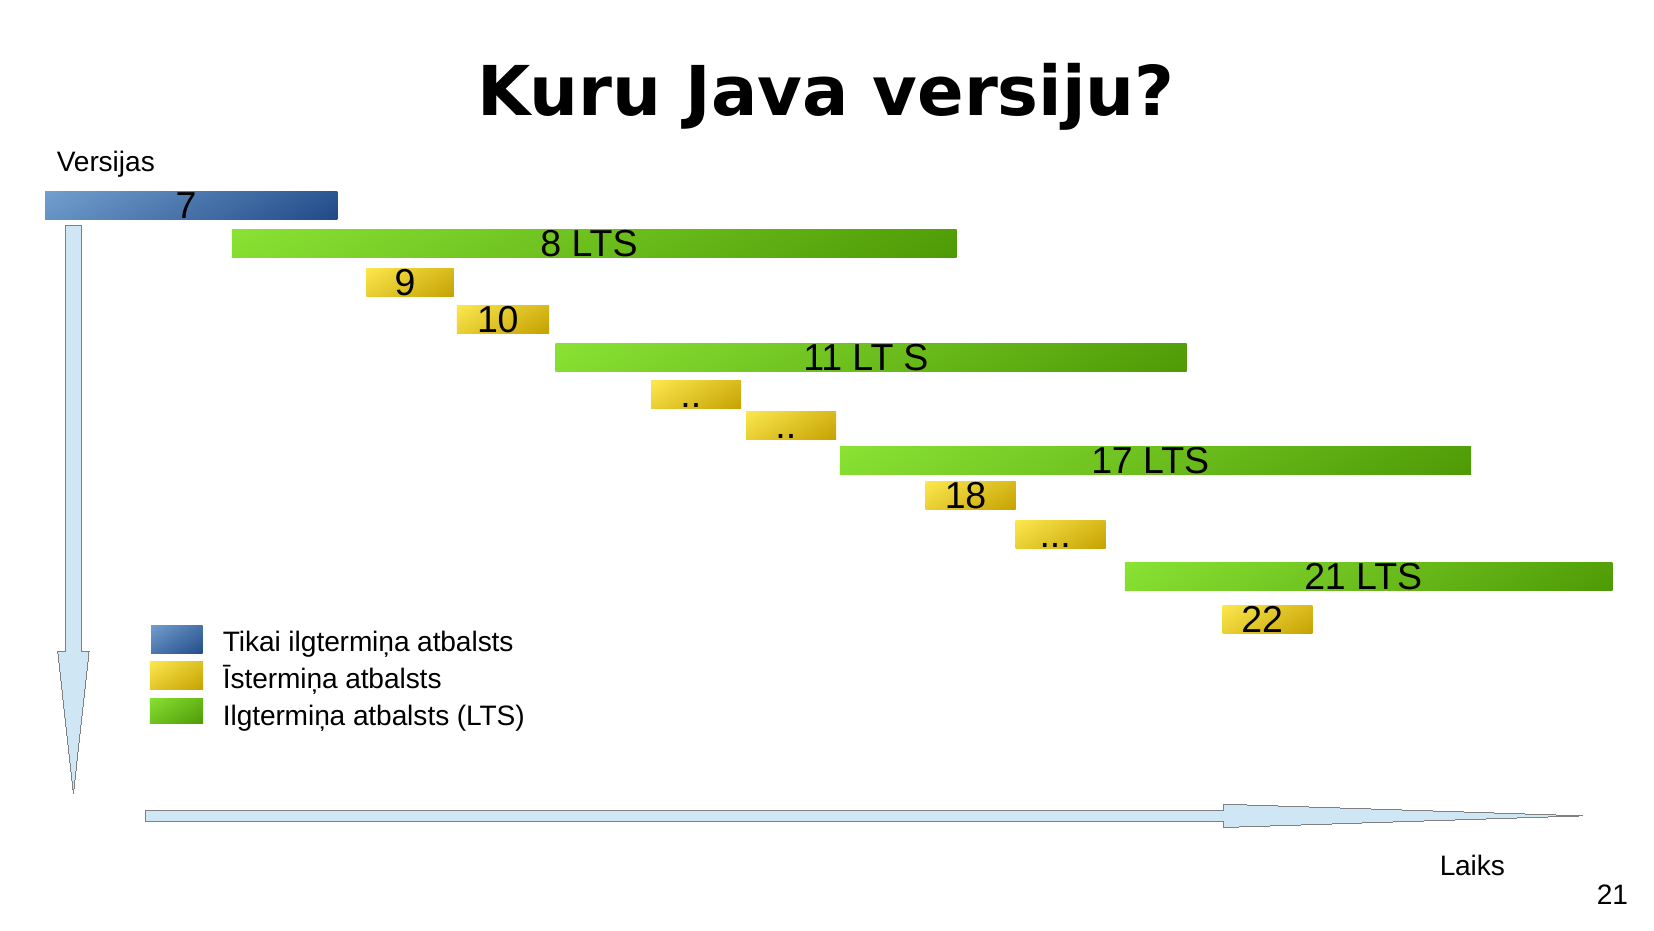

# Kuru Java versiju?
Versijas
7
8 LTS
9
10
11 LT S
..
..
17 LTS
18
...
21 LTS
22
Tikai ilgtermiņa atbalsts
Īstermiņa atbalsts
Ilgtermiņa atbalsts (LTS)
Laiks